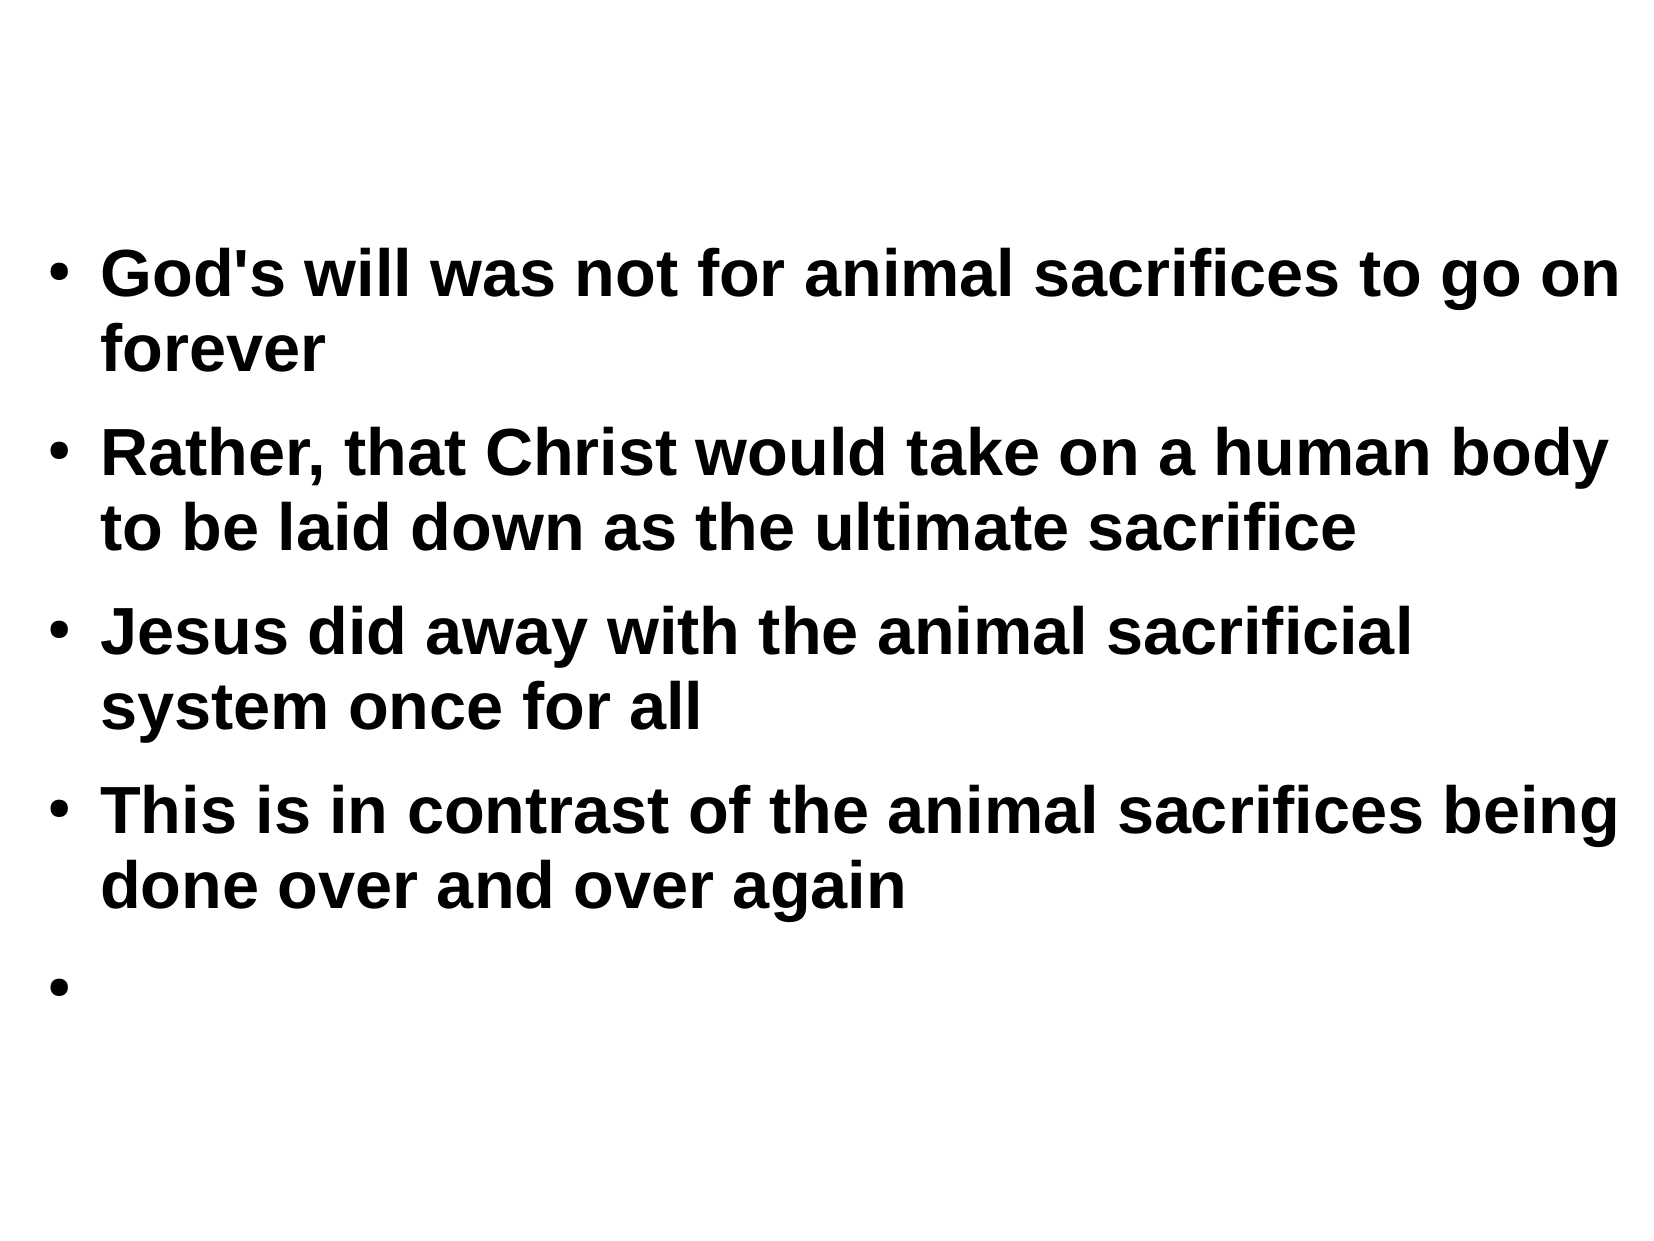

#
God's will was not for animal sacrifices to go on forever
Rather, that Christ would take on a human body to be laid down as the ultimate sacrifice
Jesus did away with the animal sacrificial system once for all
This is in contrast of the animal sacrifices being done over and over again